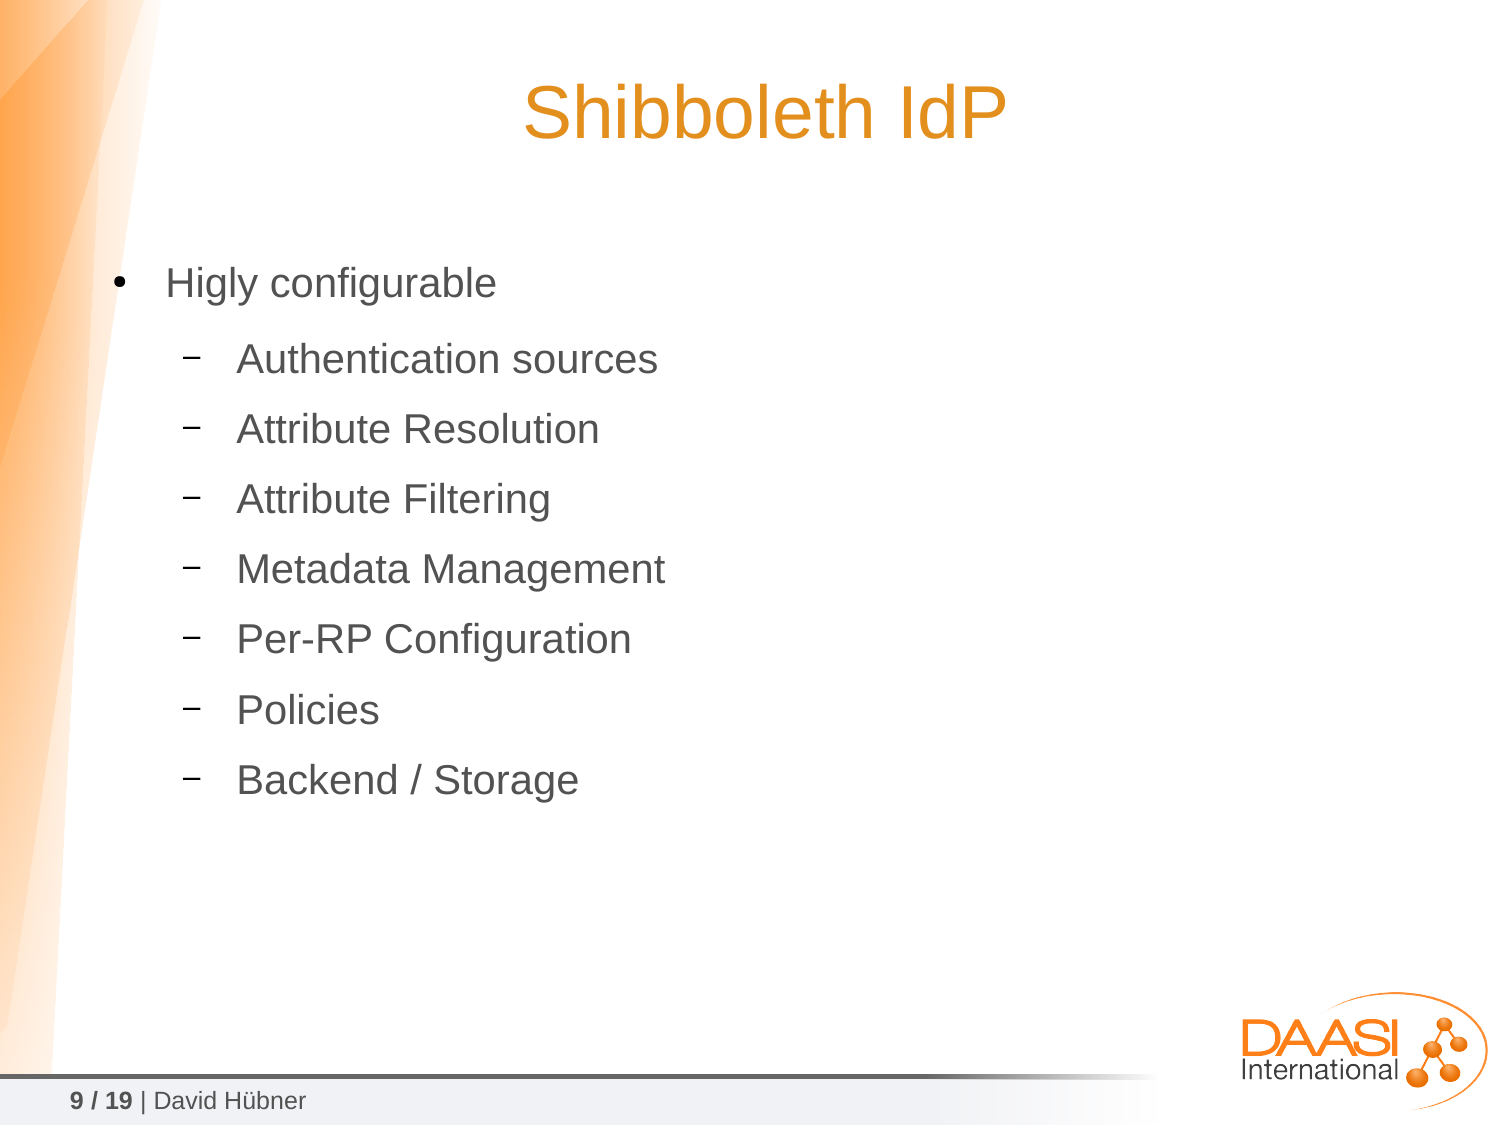

# Shibboleth IdP
Higly configurable
Authentication sources
Attribute Resolution
Attribute Filtering
Metadata Management
Per-RP Configuration
Policies
Backend / Storage